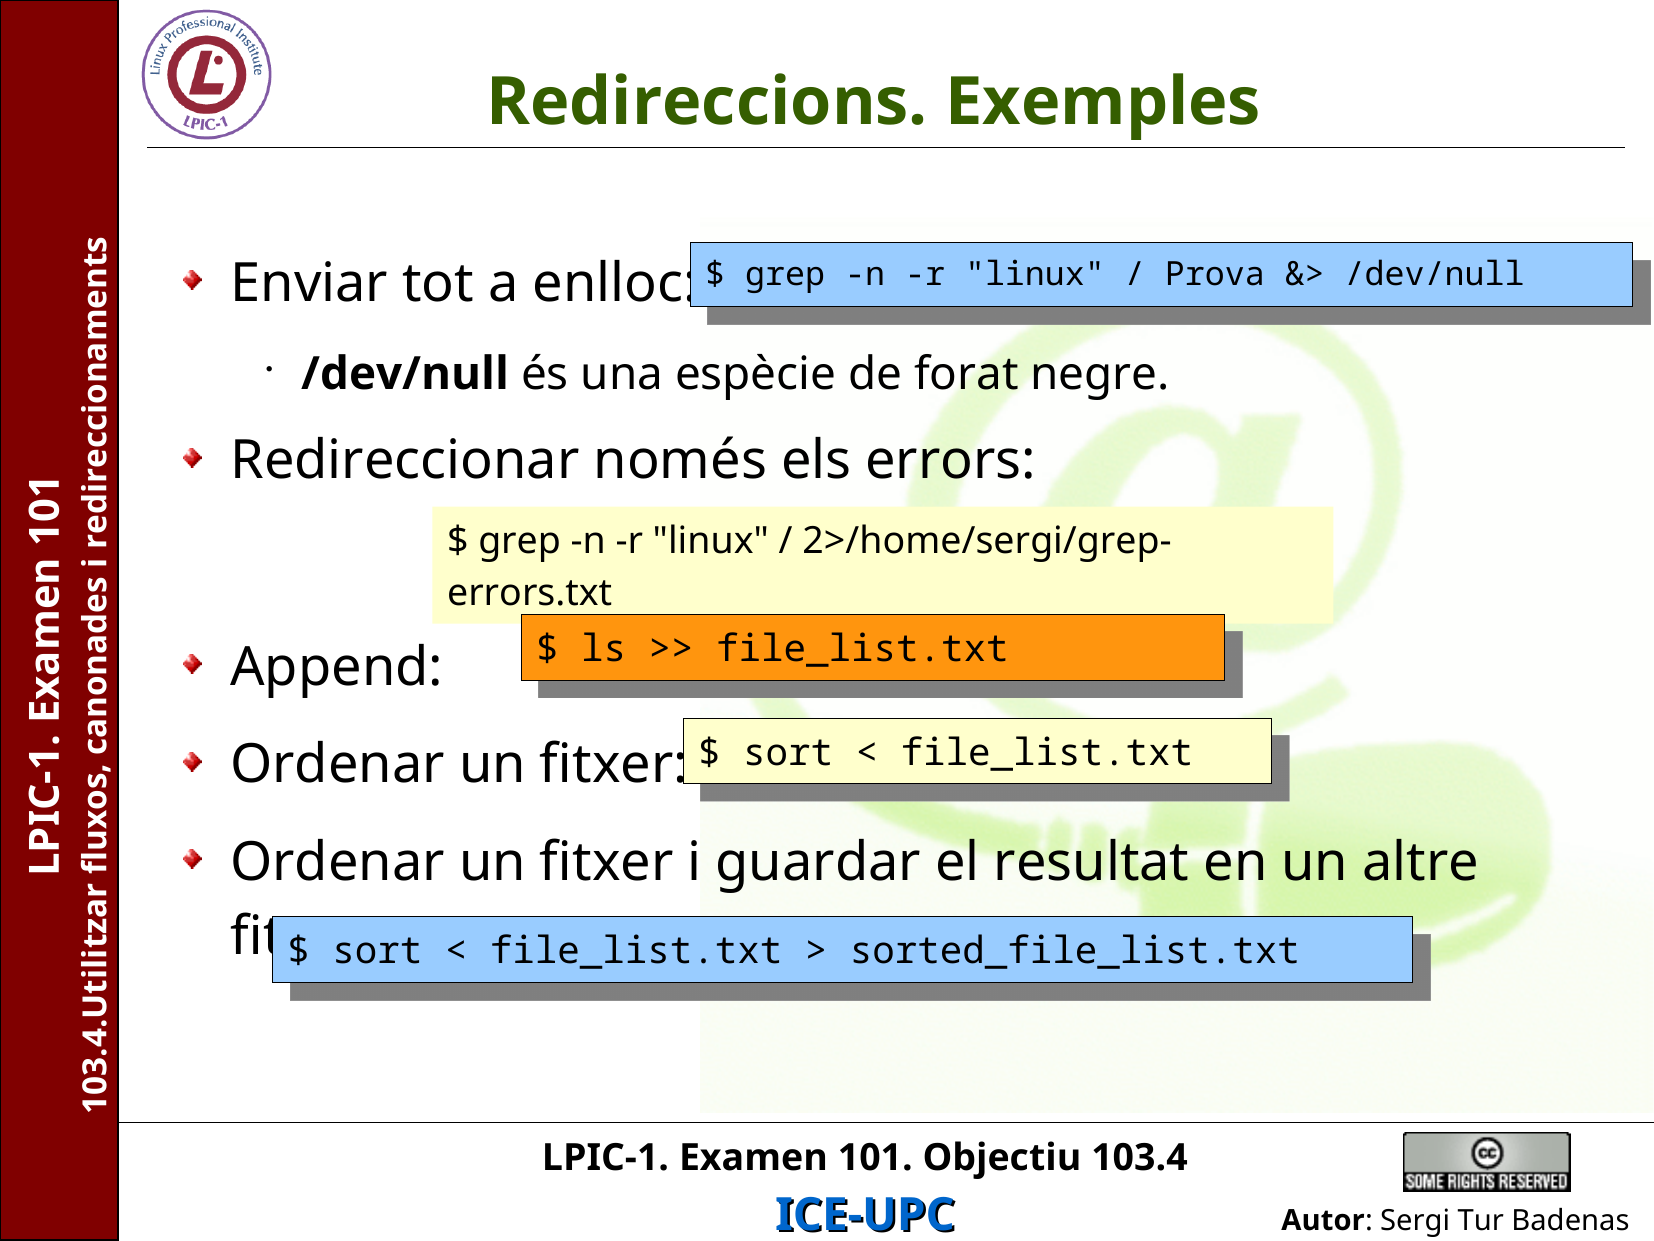

# Redireccions. Exemples
Enviar tot a enlloc:
/dev/null és una espècie de forat negre.
Redireccionar només els errors:
Append:
Ordenar un fitxer:
Ordenar un fitxer i guardar el resultat en un altre fitxer
$ grep -n -r "linux" / Prova &> /dev/null
$ grep -n -r "linux" / 2>/home/sergi/grep-errors.txt
$ ls >> file_list.txt
$ sort < file_list.txt
$ sort < file_list.txt > sorted_file_list.txt